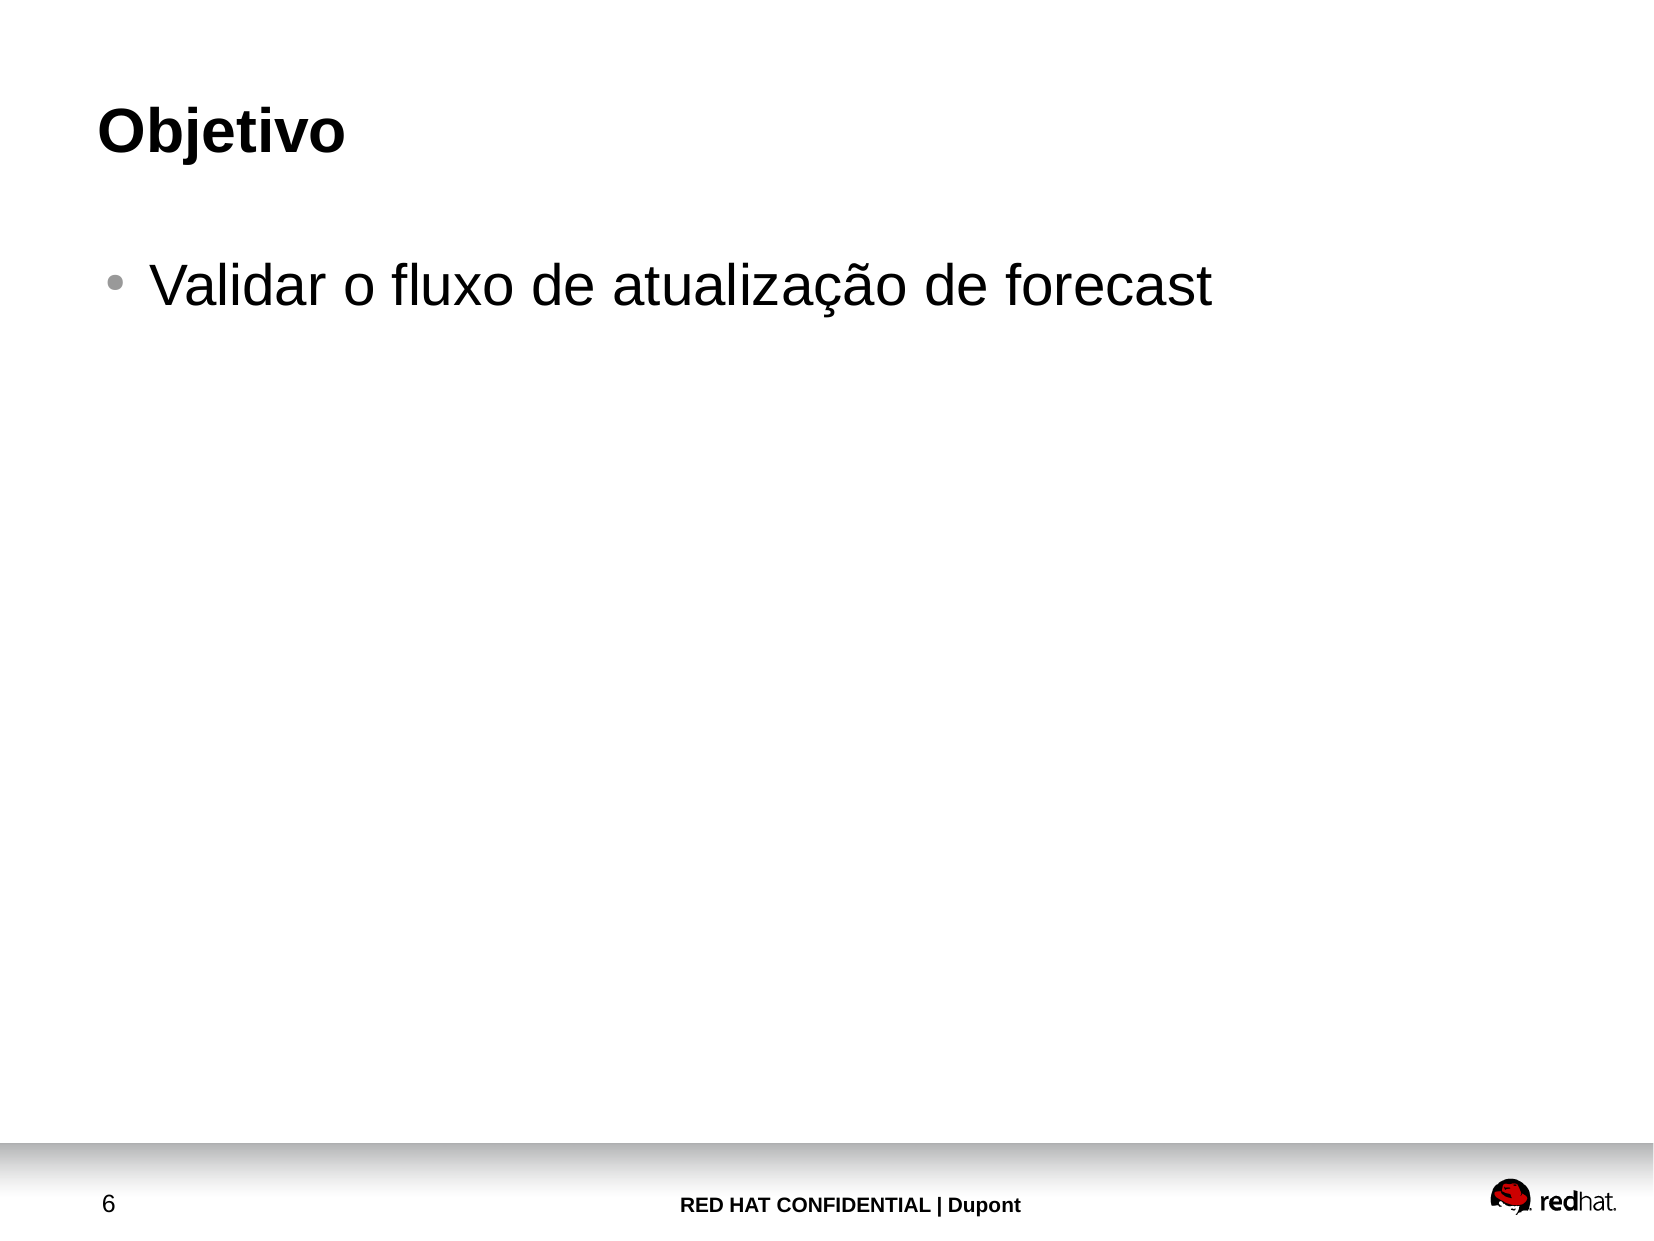

Objetivo
Validar o fluxo de atualização de forecast